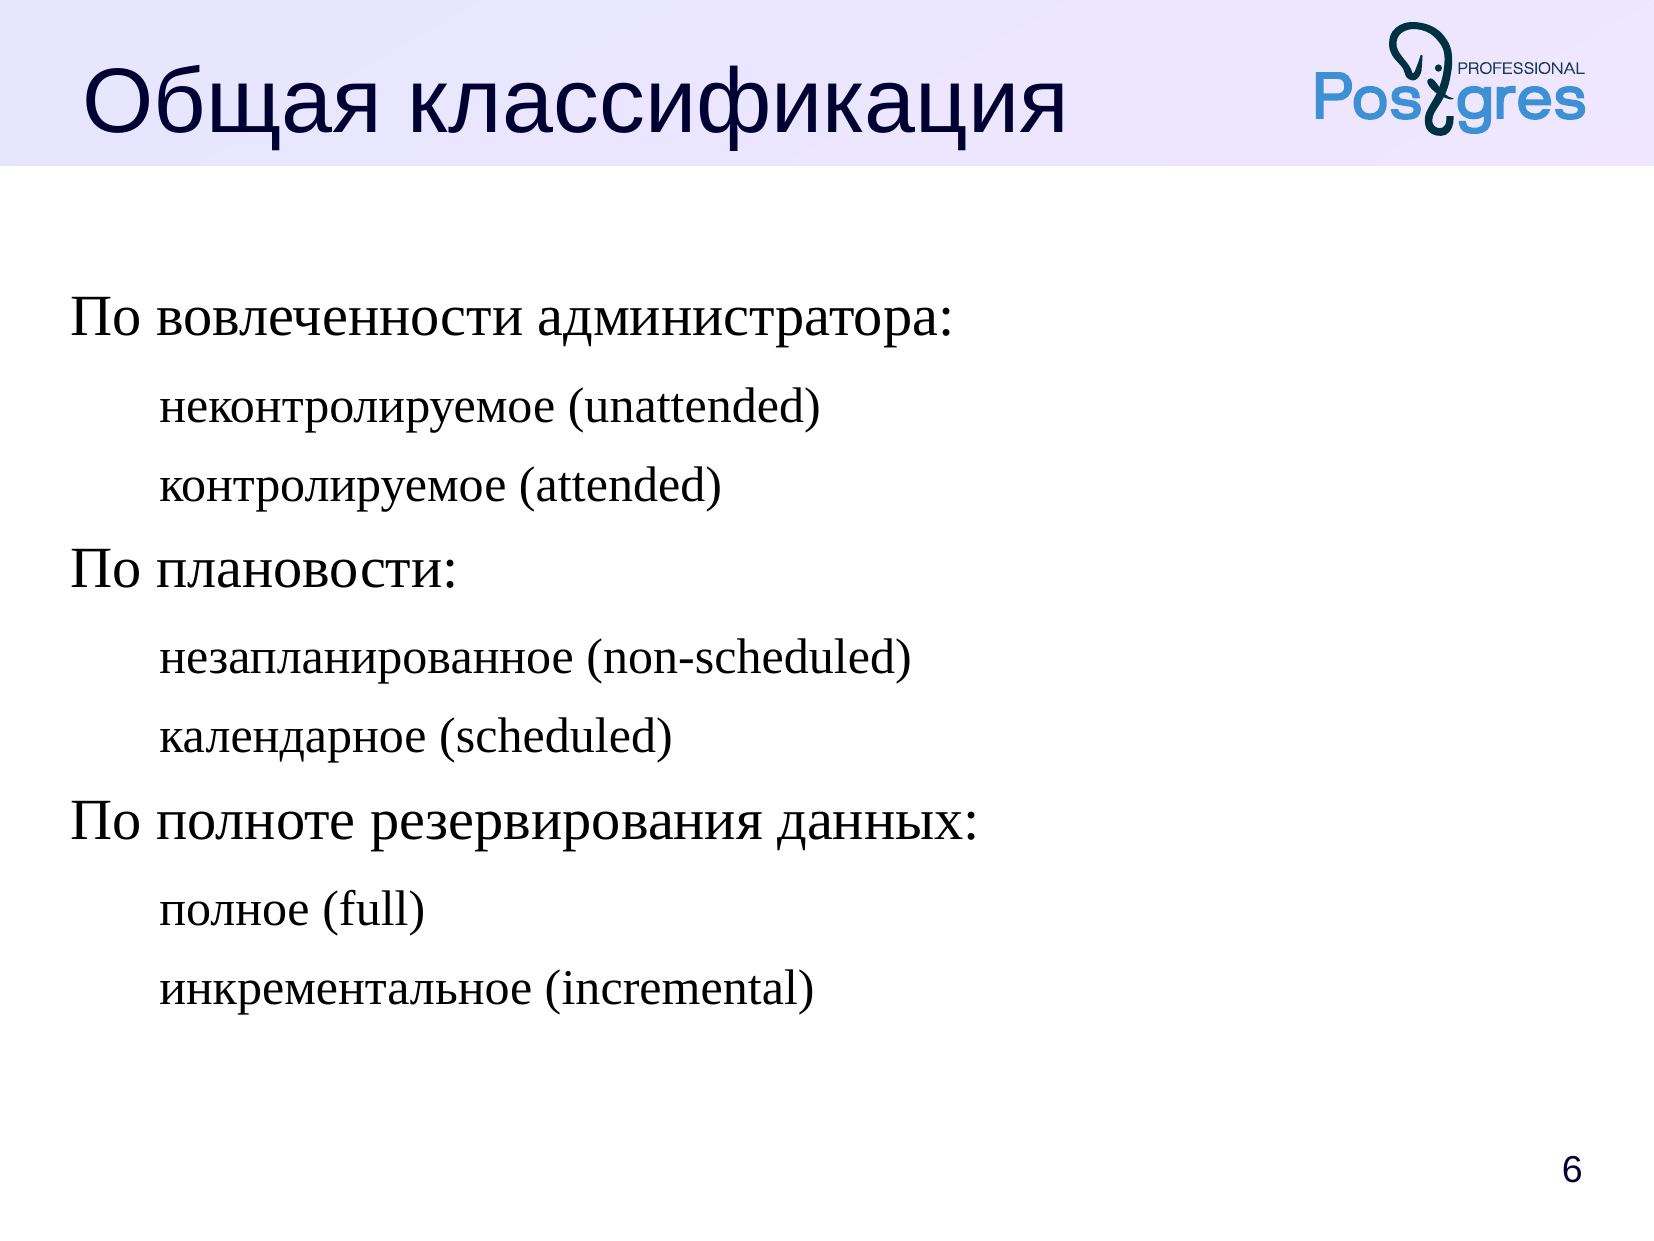

# Общая классификация
По вовлеченности администратора:
неконтролируемое (unattended)
контролируемое (attended)
По плановости:
незапланированное (non-scheduled)
календарное (scheduled)
По полноте резервирования данных:
полное (full)
инкрементальное (incremental)